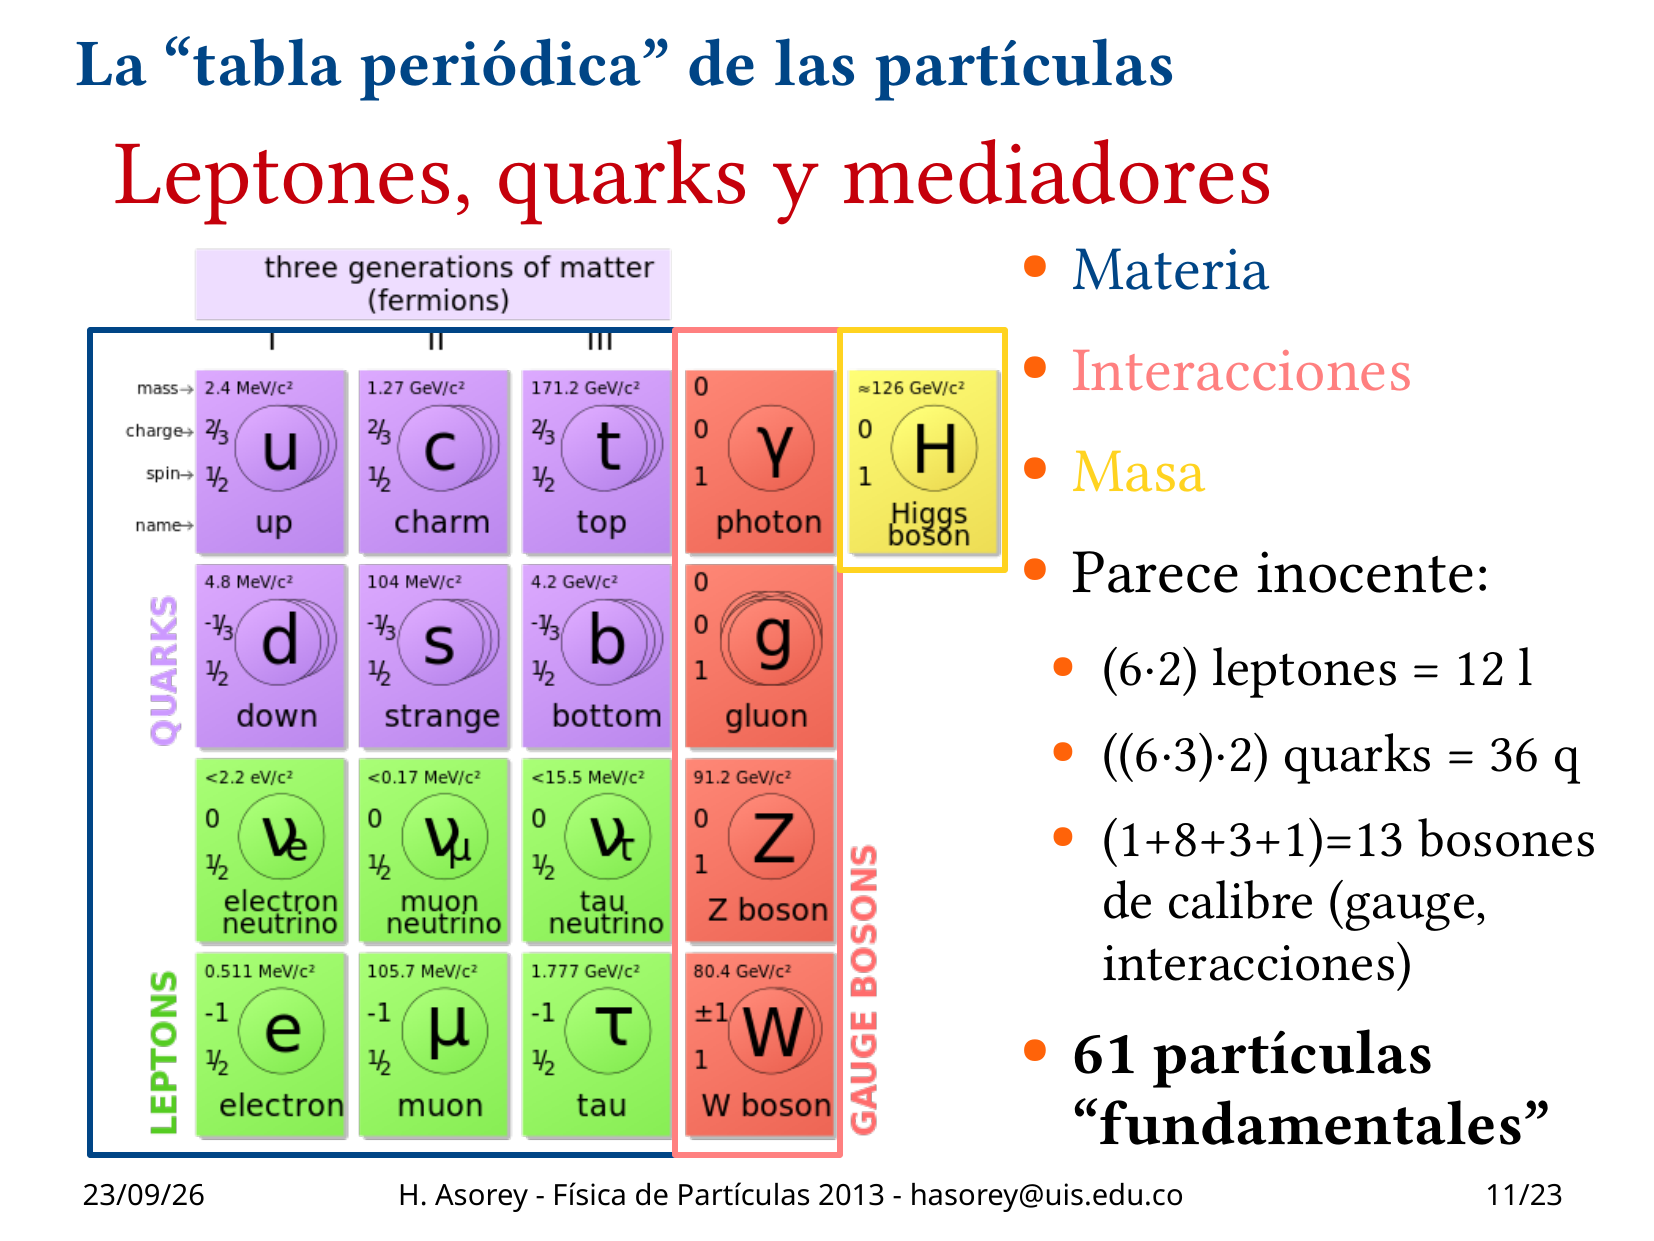

# La “tabla periódica” de las partículas
Leptones, quarks y mediadores
Materia
Interacciones
Masa
Parece inocente:
(6·2) leptones = 12 l
((6·3)·2) quarks = 36 q
(1+8+3+1)=13 bosones de calibre (gauge, interacciones)
61 partículas “fundamentales”
H. Asorey - Física de Partículas 2013 - hasorey@uis.edu.co
11